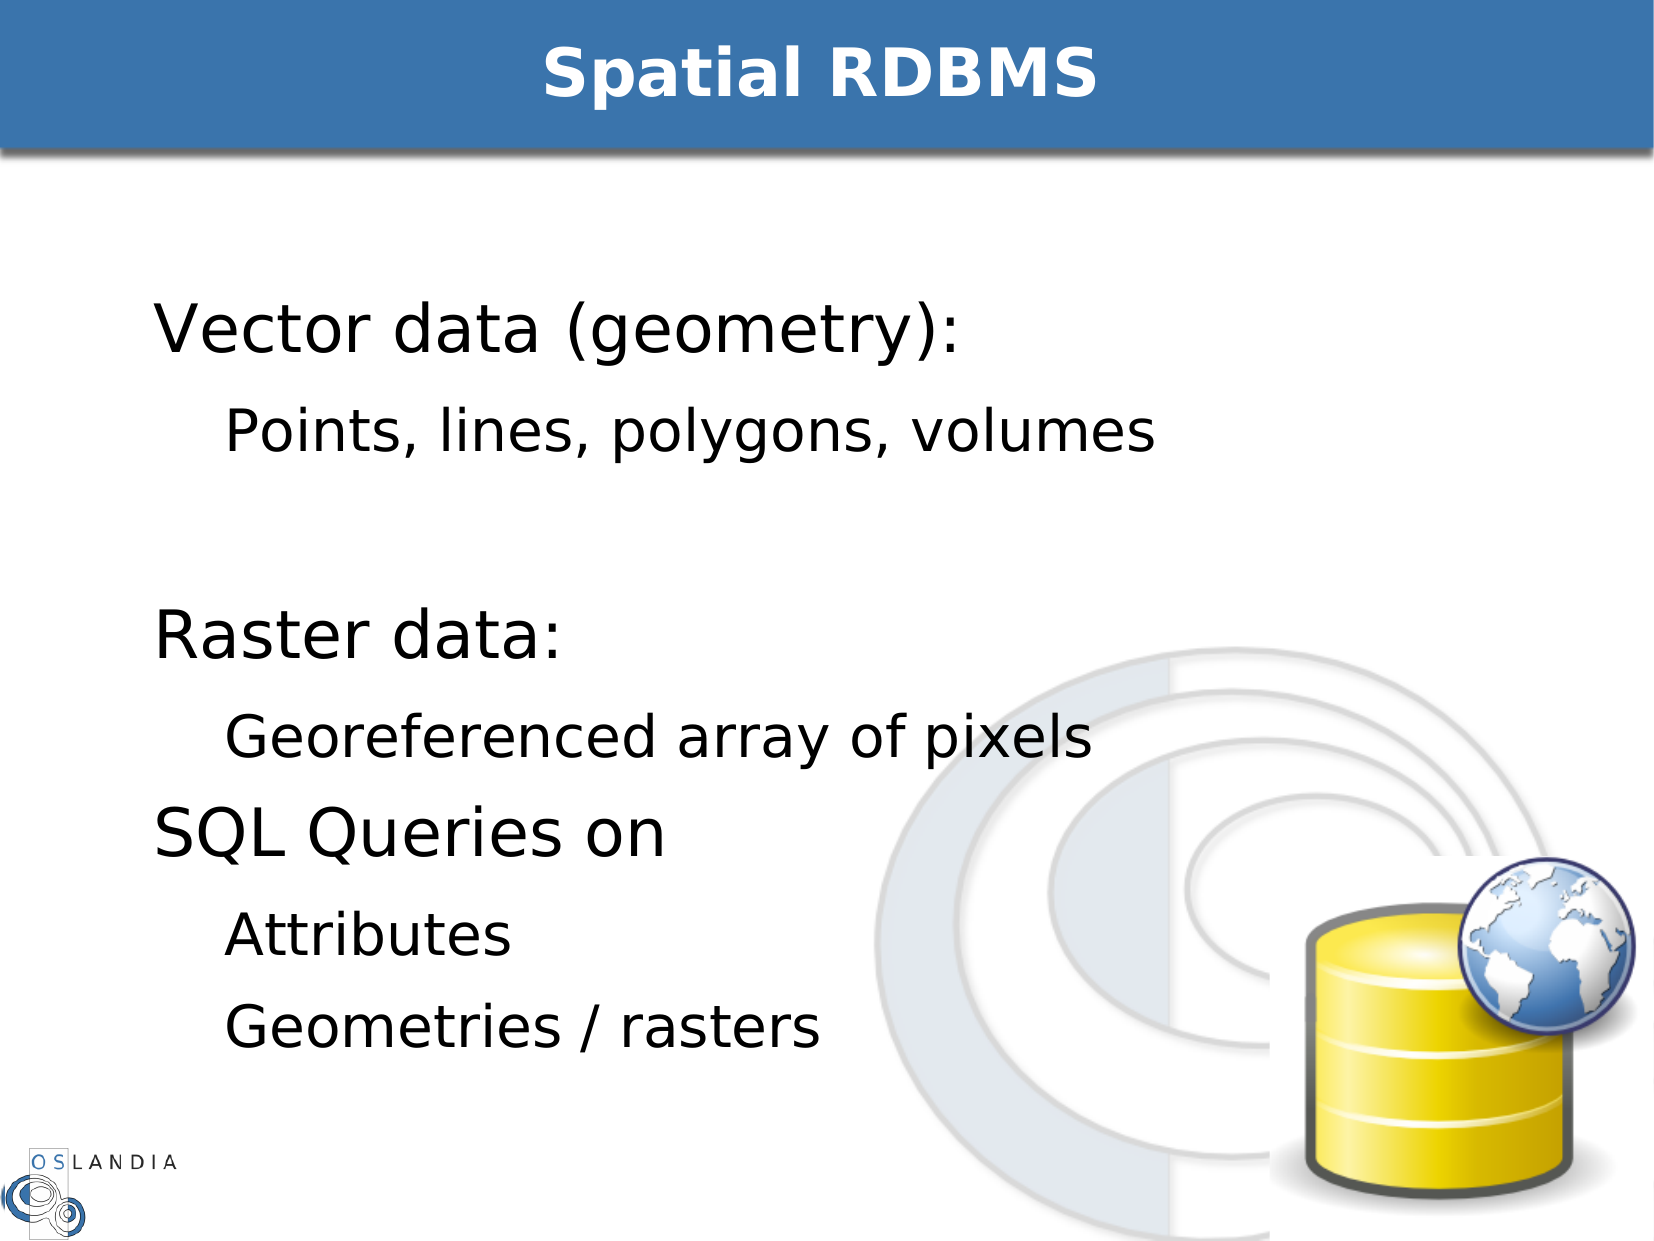

# Spatial RDBMS
Vector data (geometry):
Points, lines, polygons, volumes
Raster data:
Georeferenced array of pixels
SQL Queries on
Attributes
Geometries / rasters